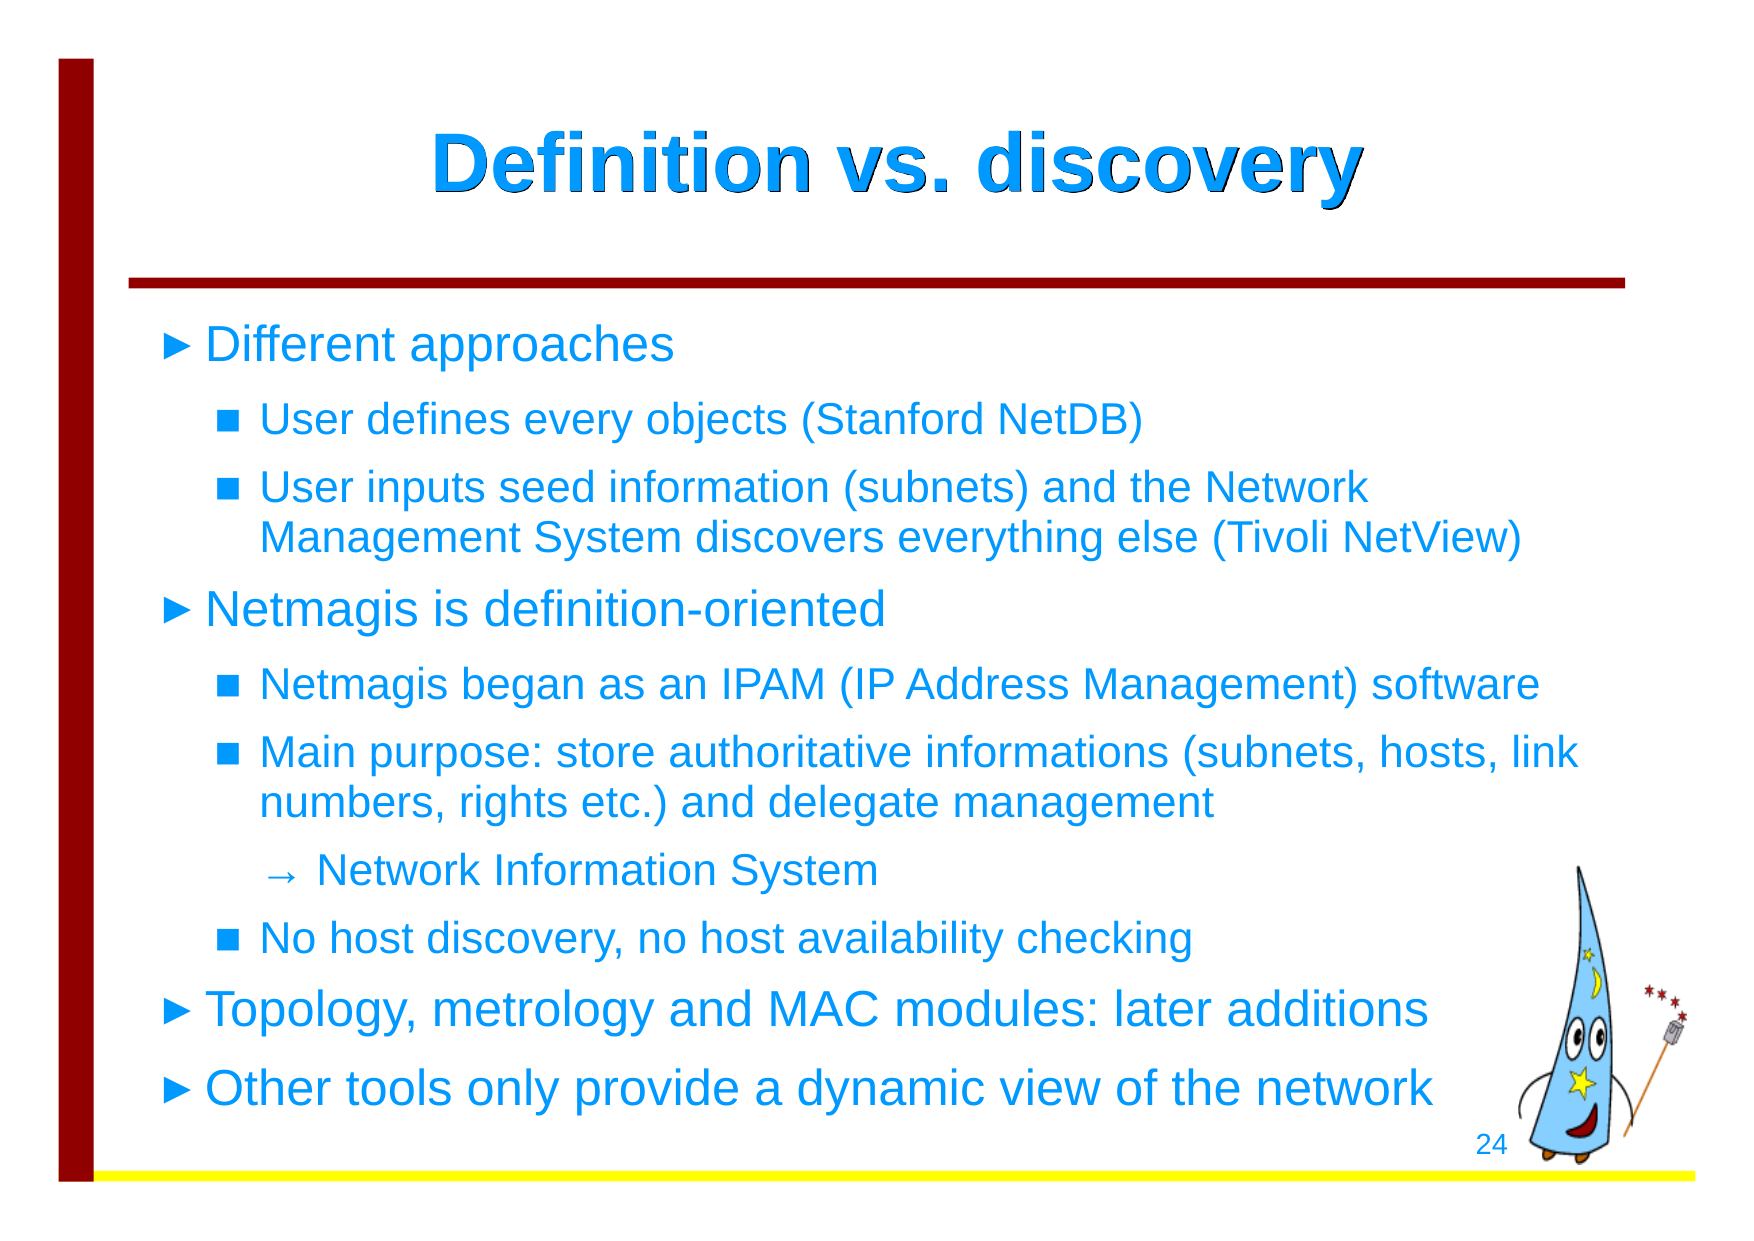

# Definition vs. discovery
Different approaches
User defines every objects (Stanford NetDB)
User inputs seed information (subnets) and the Network Management System discovers everything else (Tivoli NetView)
Netmagis is definition-oriented
Netmagis began as an IPAM (IP Address Management) software
Main purpose: store authoritative informations (subnets, hosts, link numbers, rights etc.) and delegate management
→ Network Information System
No host discovery, no host availability checking
Topology, metrology and MAC modules: later additions
Other tools only provide a dynamic view of the network
24